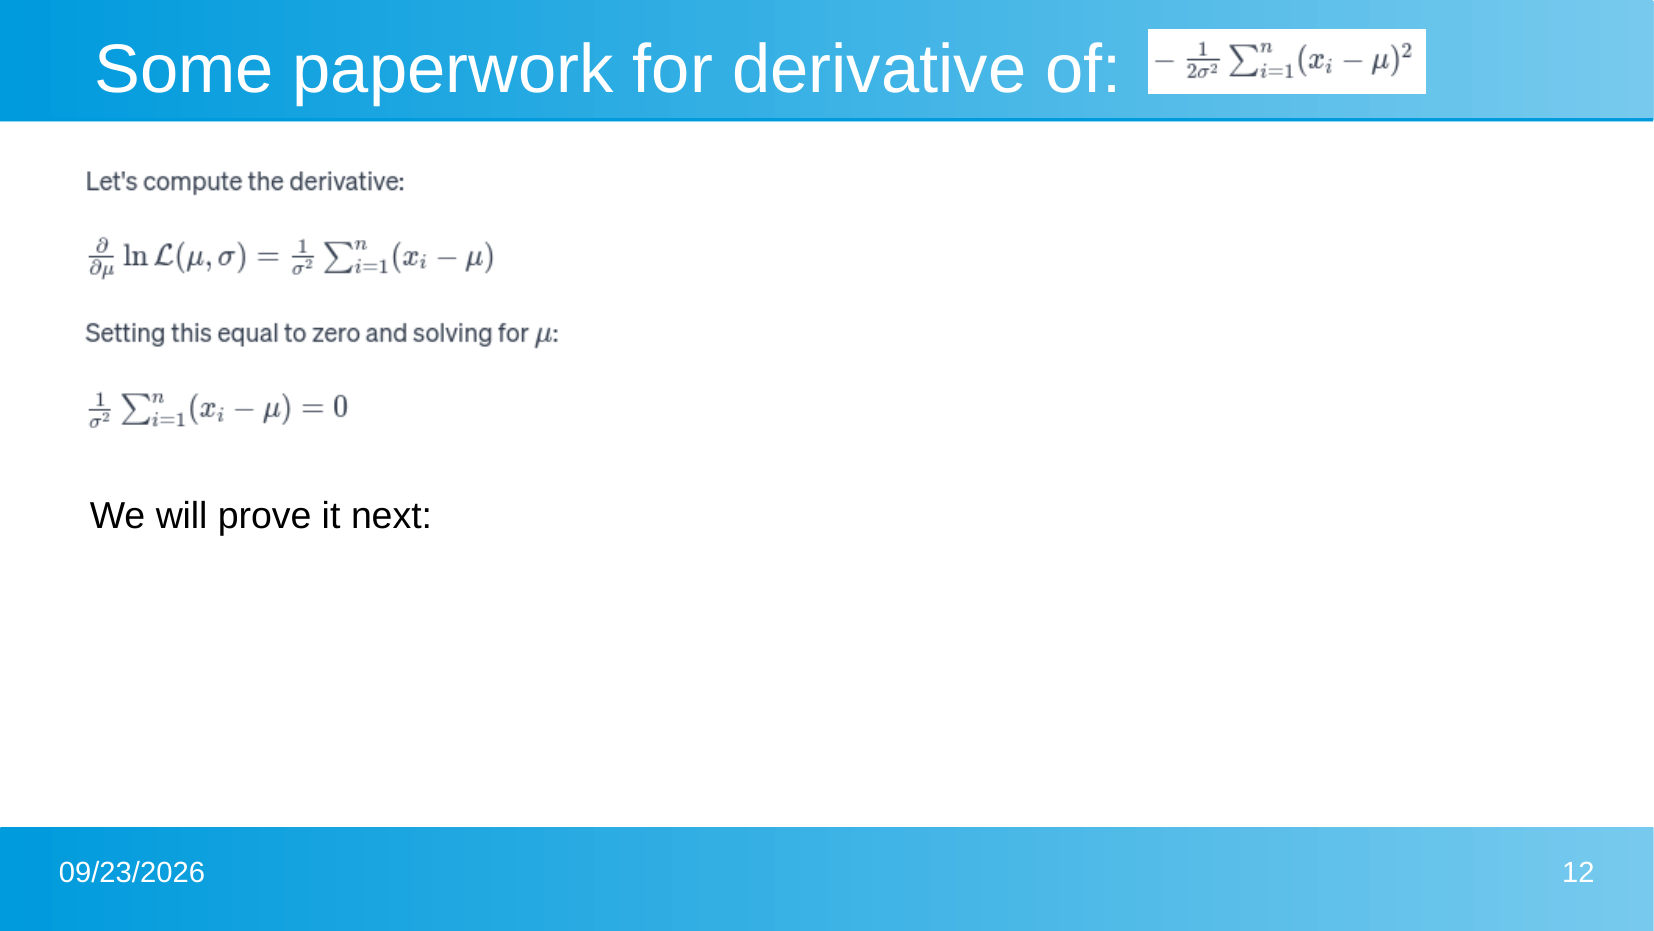

# Some paperwork for derivative of:
We will prove it next:
12